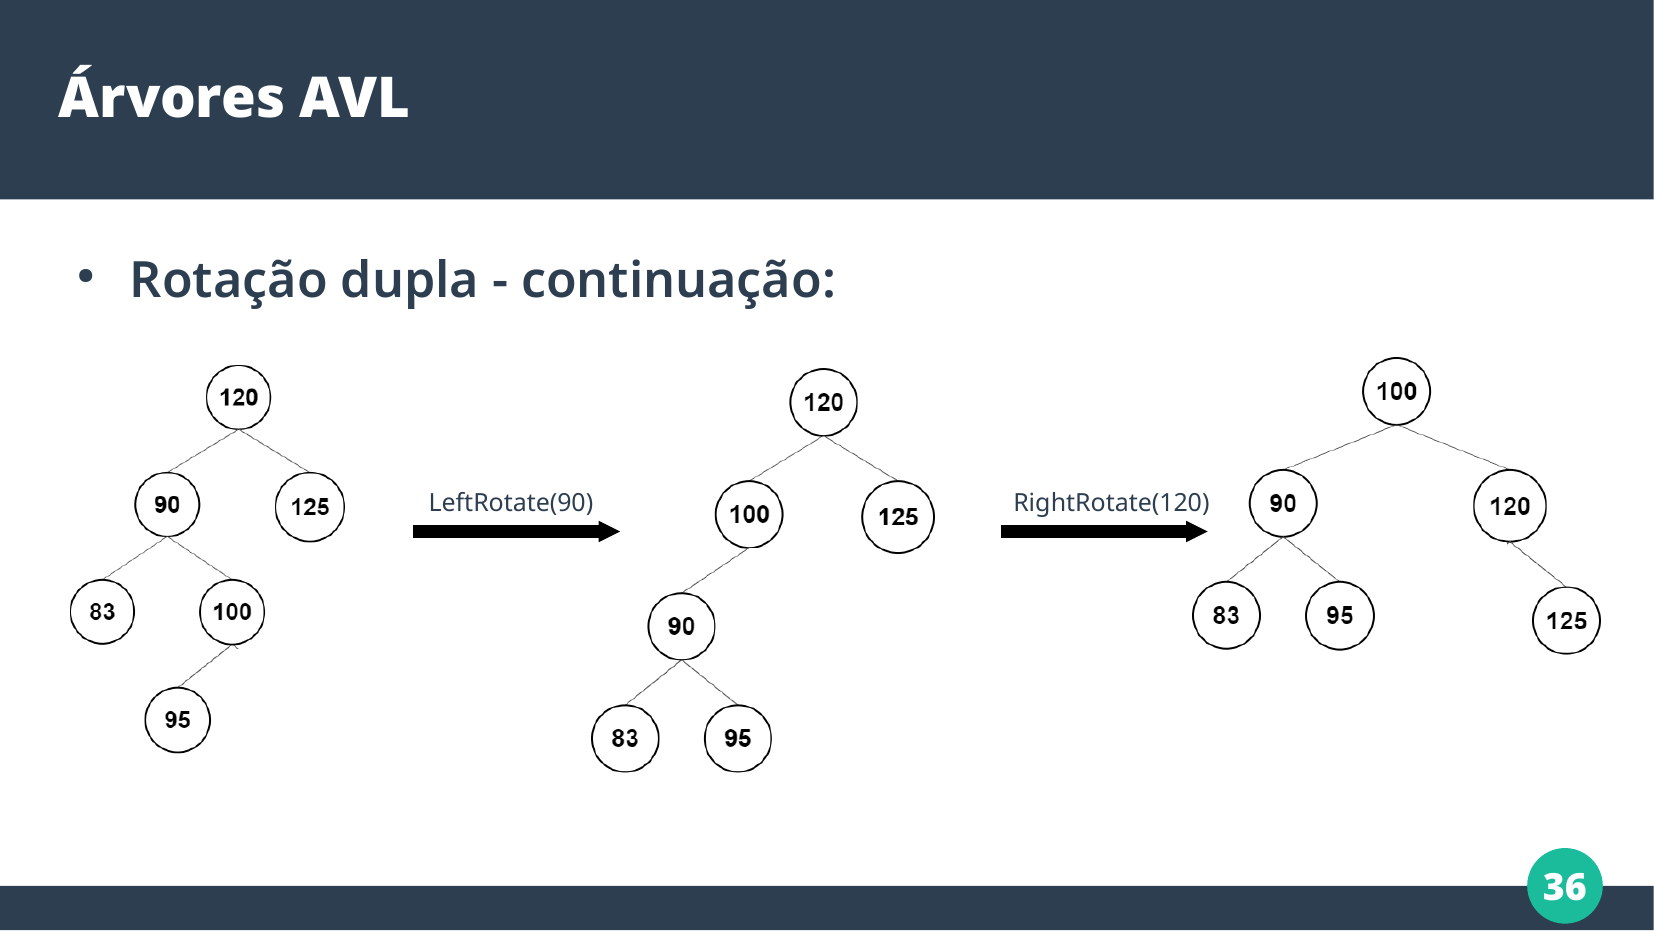

# Árvores AVL
Rotação dupla - continuação:
LeftRotate(90)
RightRotate(120)